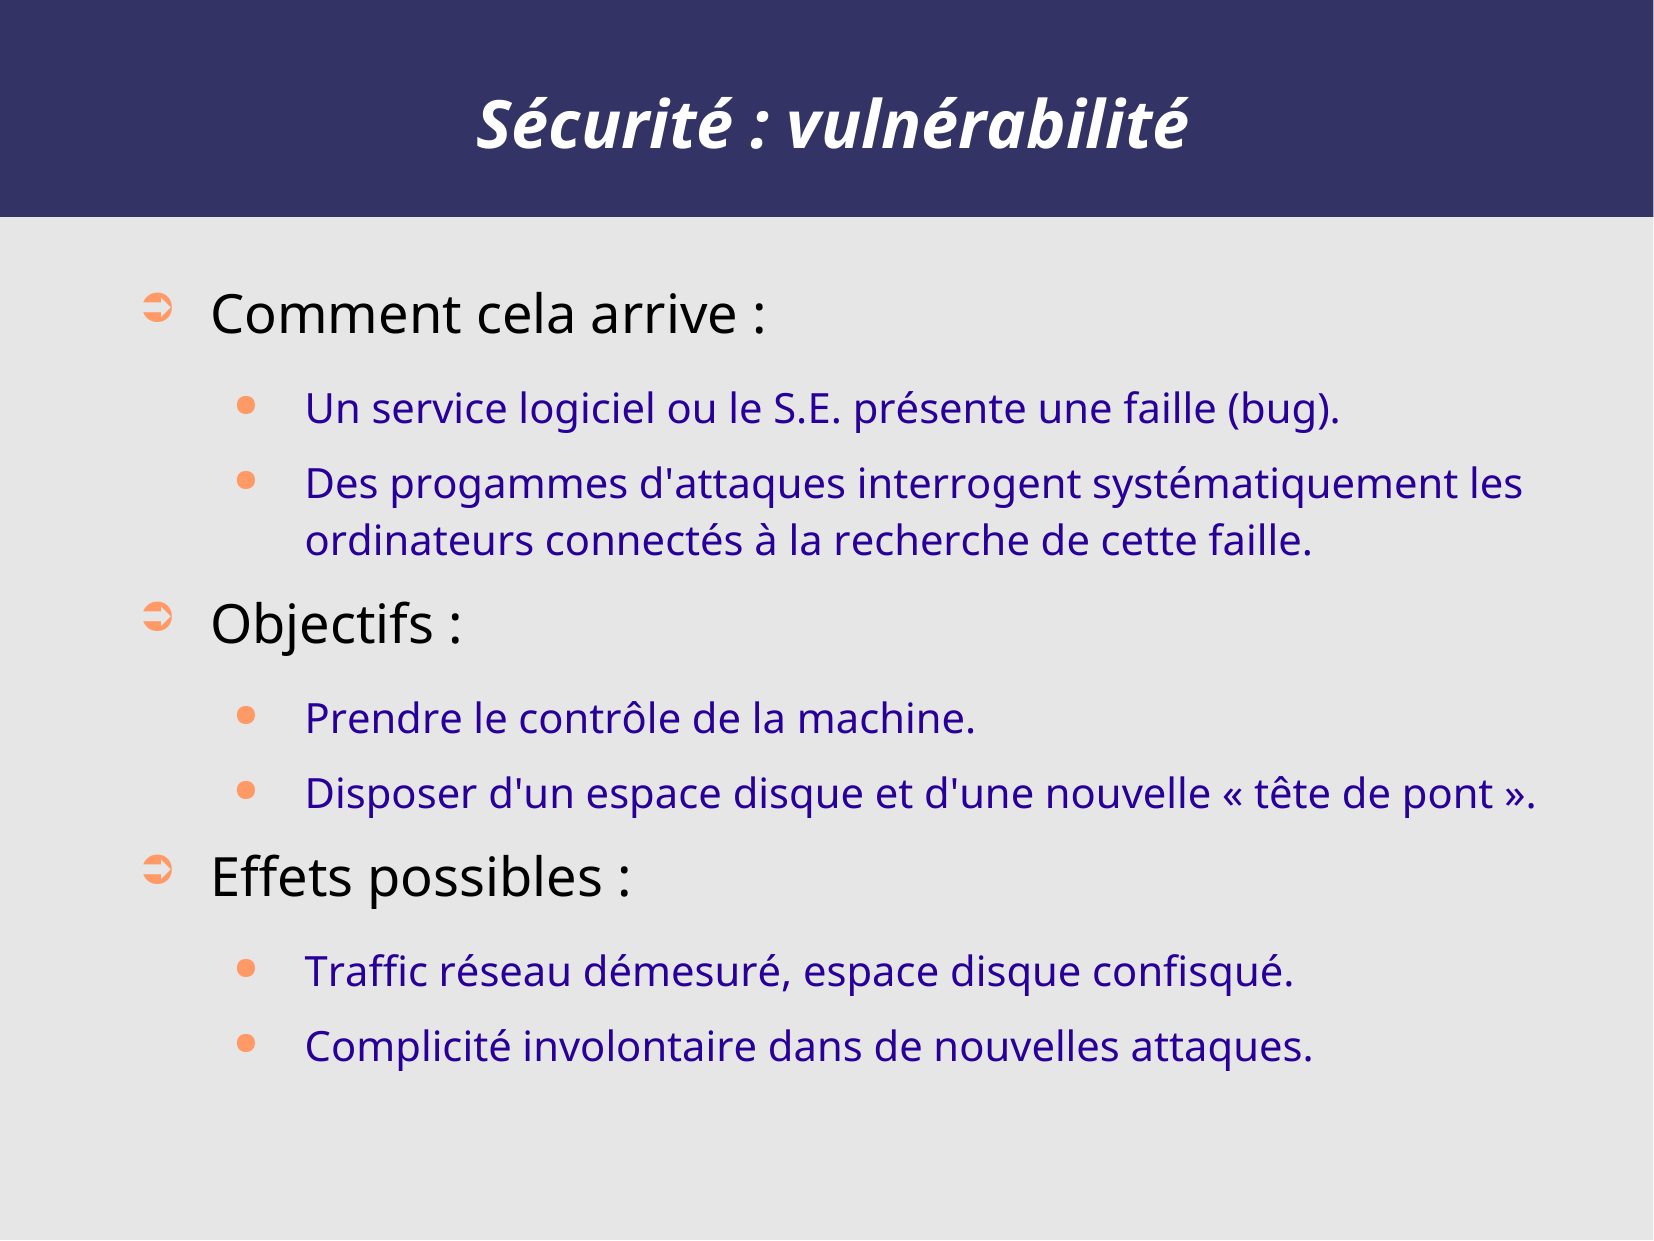

# Sécurité : vulnérabilité
Comment cela arrive :
Un service logiciel ou le S.E. présente une faille (bug).
Des progammes d'attaques interrogent systématiquement les ordinateurs connectés à la recherche de cette faille.
Objectifs :
Prendre le contrôle de la machine.
Disposer d'un espace disque et d'une nouvelle « tête de pont ».
Effets possibles :
Traffic réseau démesuré, espace disque confisqué.
Complicité involontaire dans de nouvelles attaques.